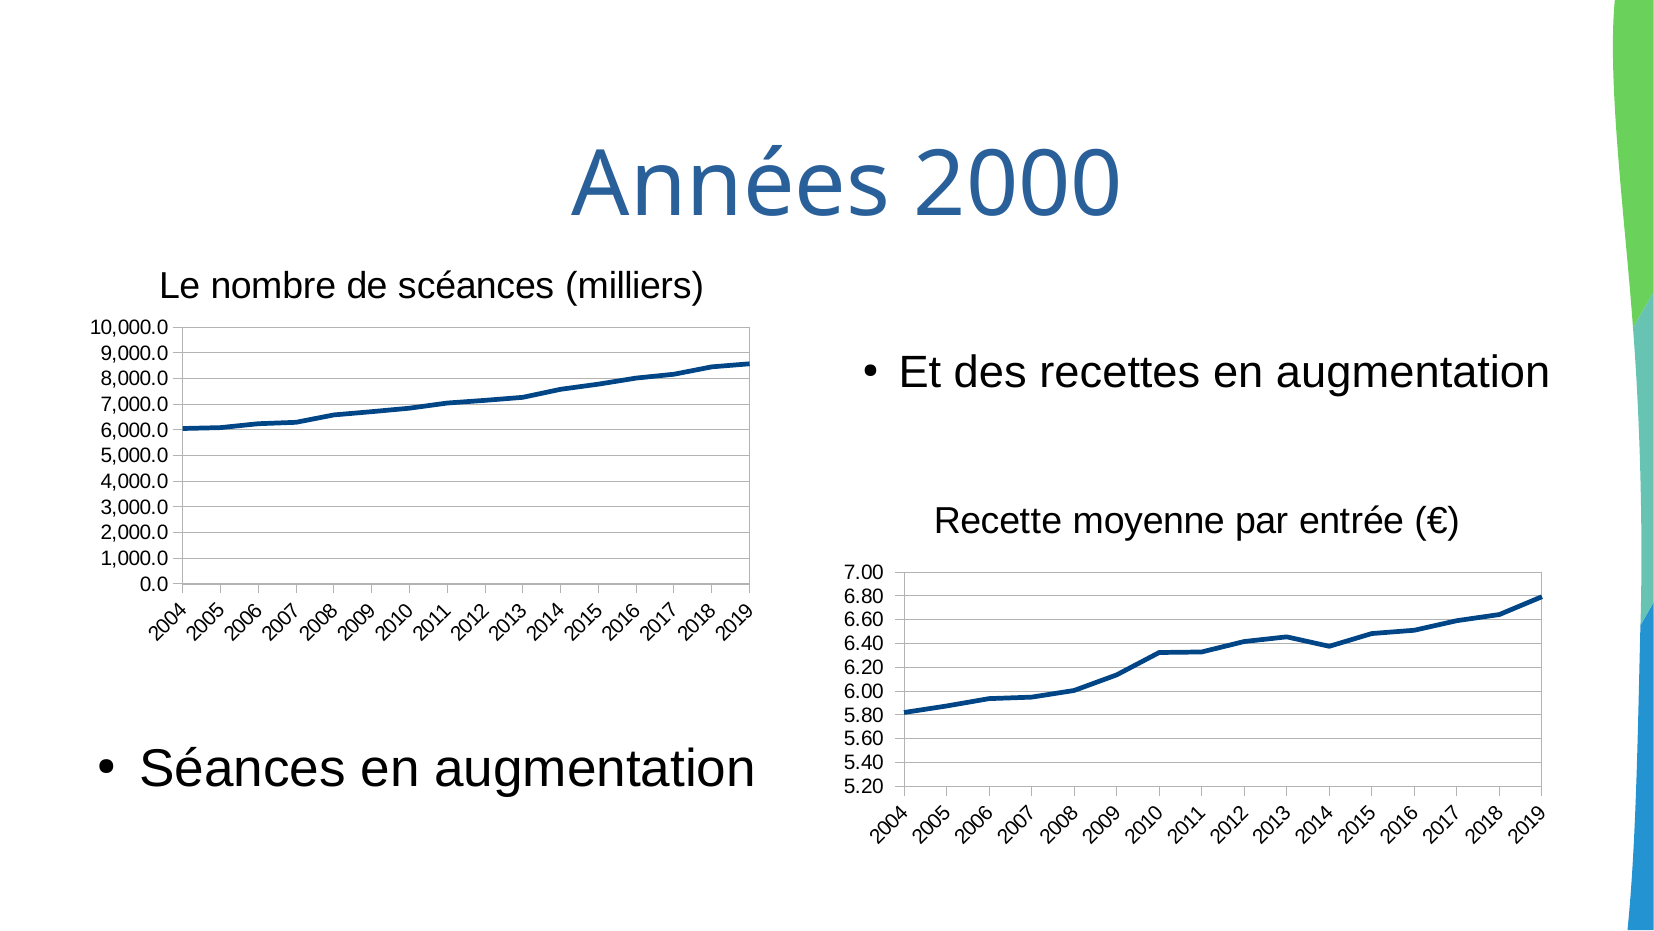

# Années 2000
### Chart: Le nombre de scéances (milliers)
| Category | Séances (milliers) |
|---|---|
| 2004 | 6054415.0 |
| 2005 | 6087838.0 |
| 2006 | 6239679.0 |
| 2007 | 6295918.0 |
| 2008 | 6581681.0 |
| 2009 | 6708539.0 |
| 2010 | 6844814.0 |
| 2011 | 7044485.0 |
| 2012 | 7151596.0 |
| 2013 | 7268673.0 |
| 2014 | 7581492.0 |
| 2015 | 7780824.0 |
| 2016 | 8017529.0 |
| 2017 | 8166439.0 |
| 2018 | 8453378.0 |
| 2019 | 8572476.0 |Et des recettes en augmentation
### Chart: Recette moyenne par entrée (€)
| Category | Recette moyenne par entrée (€) |
|---|---|
| 2004 | 5.82010122749222 |
| 2005 | 5.87482904600175 |
| 2006 | 5.9368491632738 |
| 2007 | 5.94937567525605 |
| 2008 | 6.00547716318264 |
| 2009 | 6.13635646387986 |
| 2010 | 6.32514209125055 |
| 2011 | 6.32938176447239 |
| 2012 | 6.41739403856348 |
| 2013 | 6.45643429945171 |
| 2014 | 6.37706627530164 |
| 2015 | 6.4845126668545 |
| 2016 | 6.51227555957594 |
| 2017 | 6.59270673339576 |
| 2018 | 6.64416122047505 |
| 2019 | 6.79407585166341 |Séances en augmentation